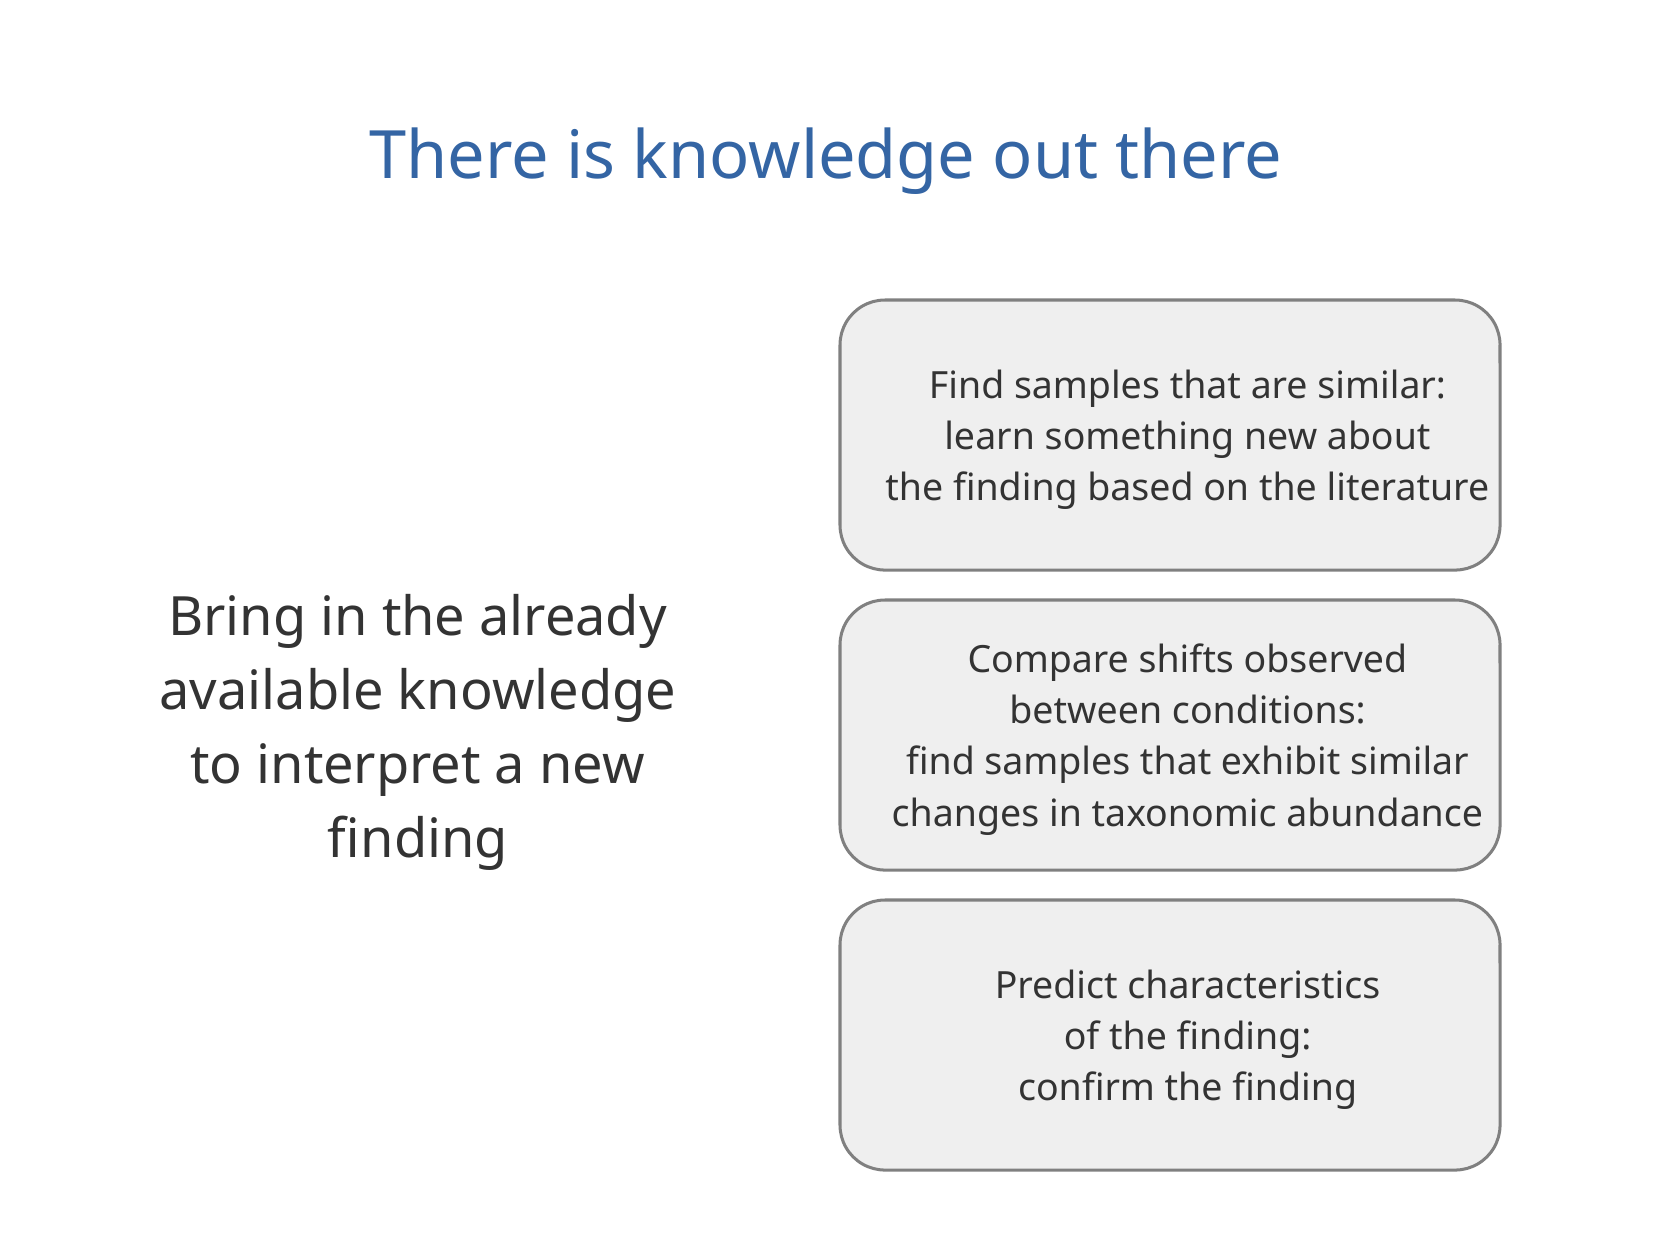

# There is knowledge out there
Bring in the already available knowledge to interpret a new finding
Find samples that are similar:
learn something new about
the finding based on the literature
Compare shifts observed
between conditions:
find samples that exhibit similar
changes in taxonomic abundance
Predict characteristics
of the finding:
confirm the finding